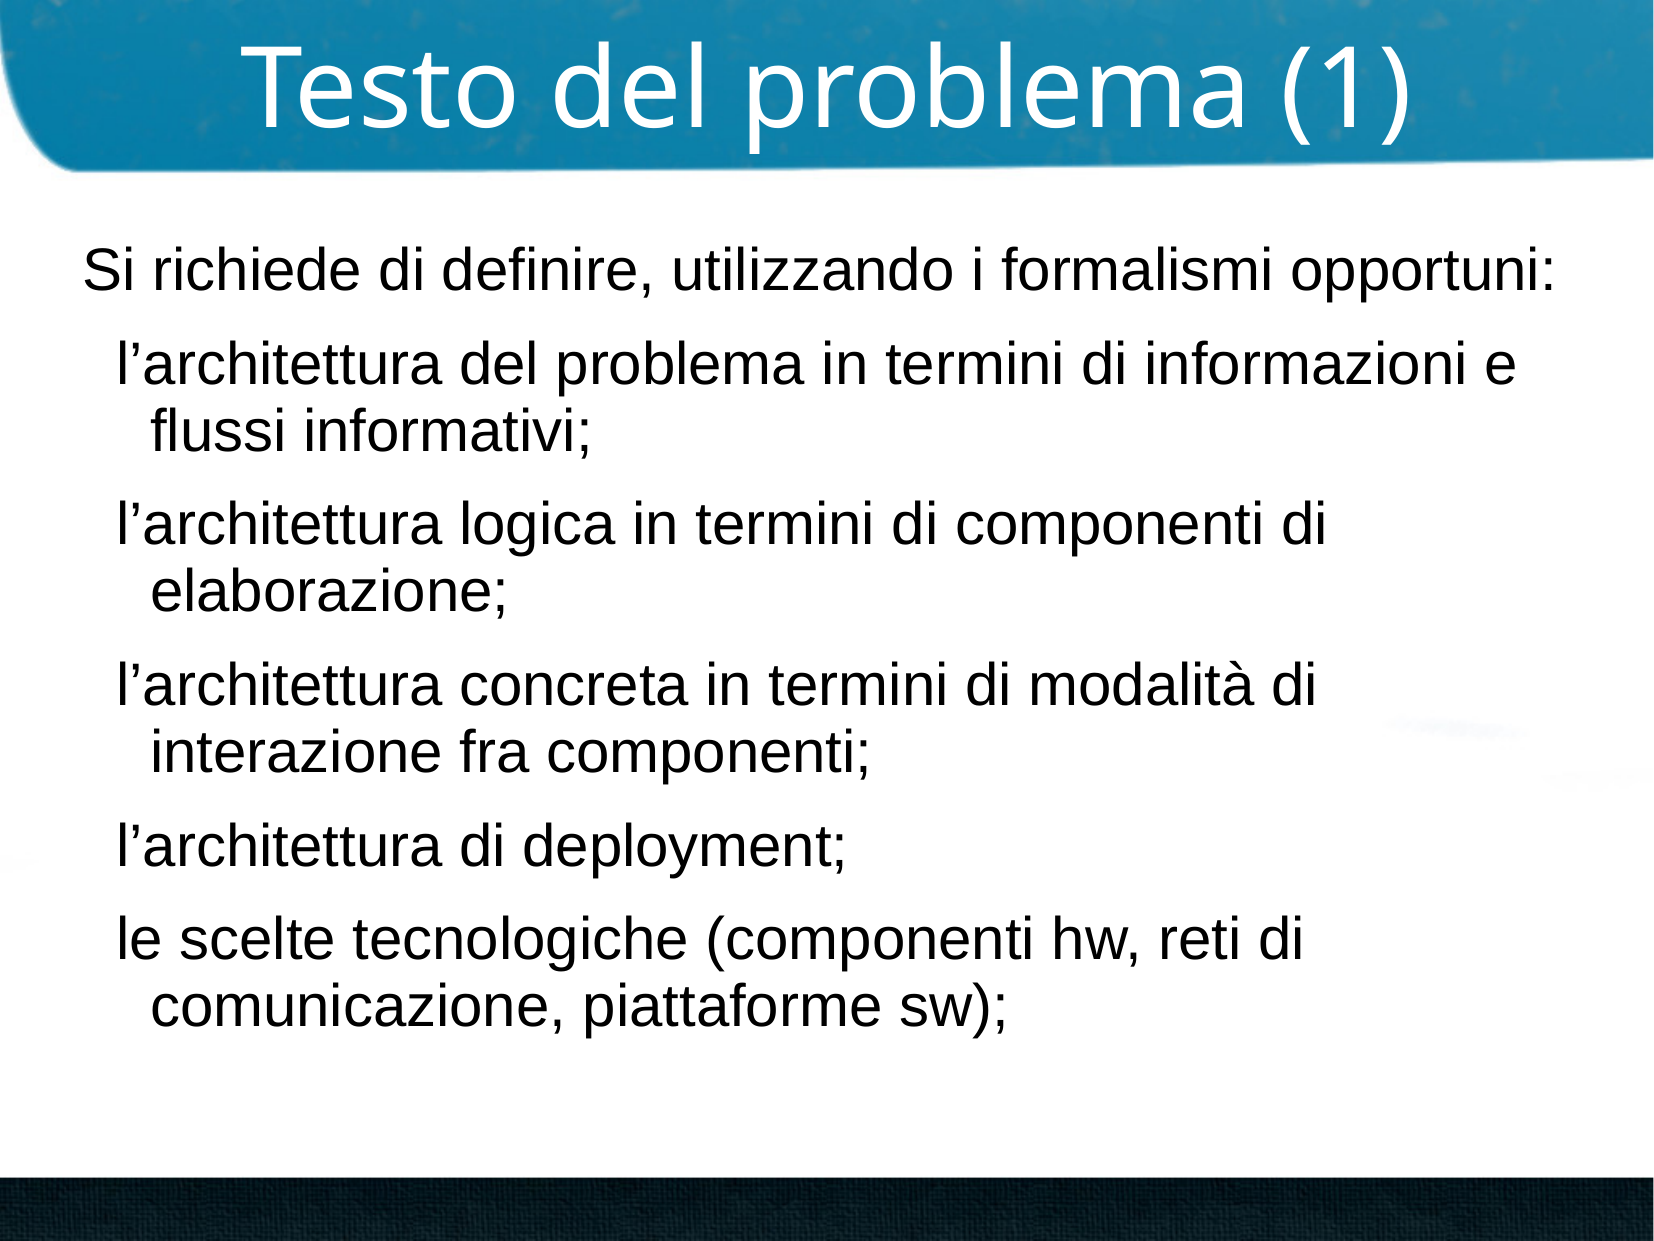

# Testo del problema (1)
Si richiede di definire, utilizzando i formalismi opportuni:
l’architettura del problema in termini di informazioni e flussi informativi;
l’architettura logica in termini di componenti di elaborazione;
l’architettura concreta in termini di modalità di interazione fra componenti;
l’architettura di deployment;
le scelte tecnologiche (componenti hw, reti di comunicazione, piattaforme sw);